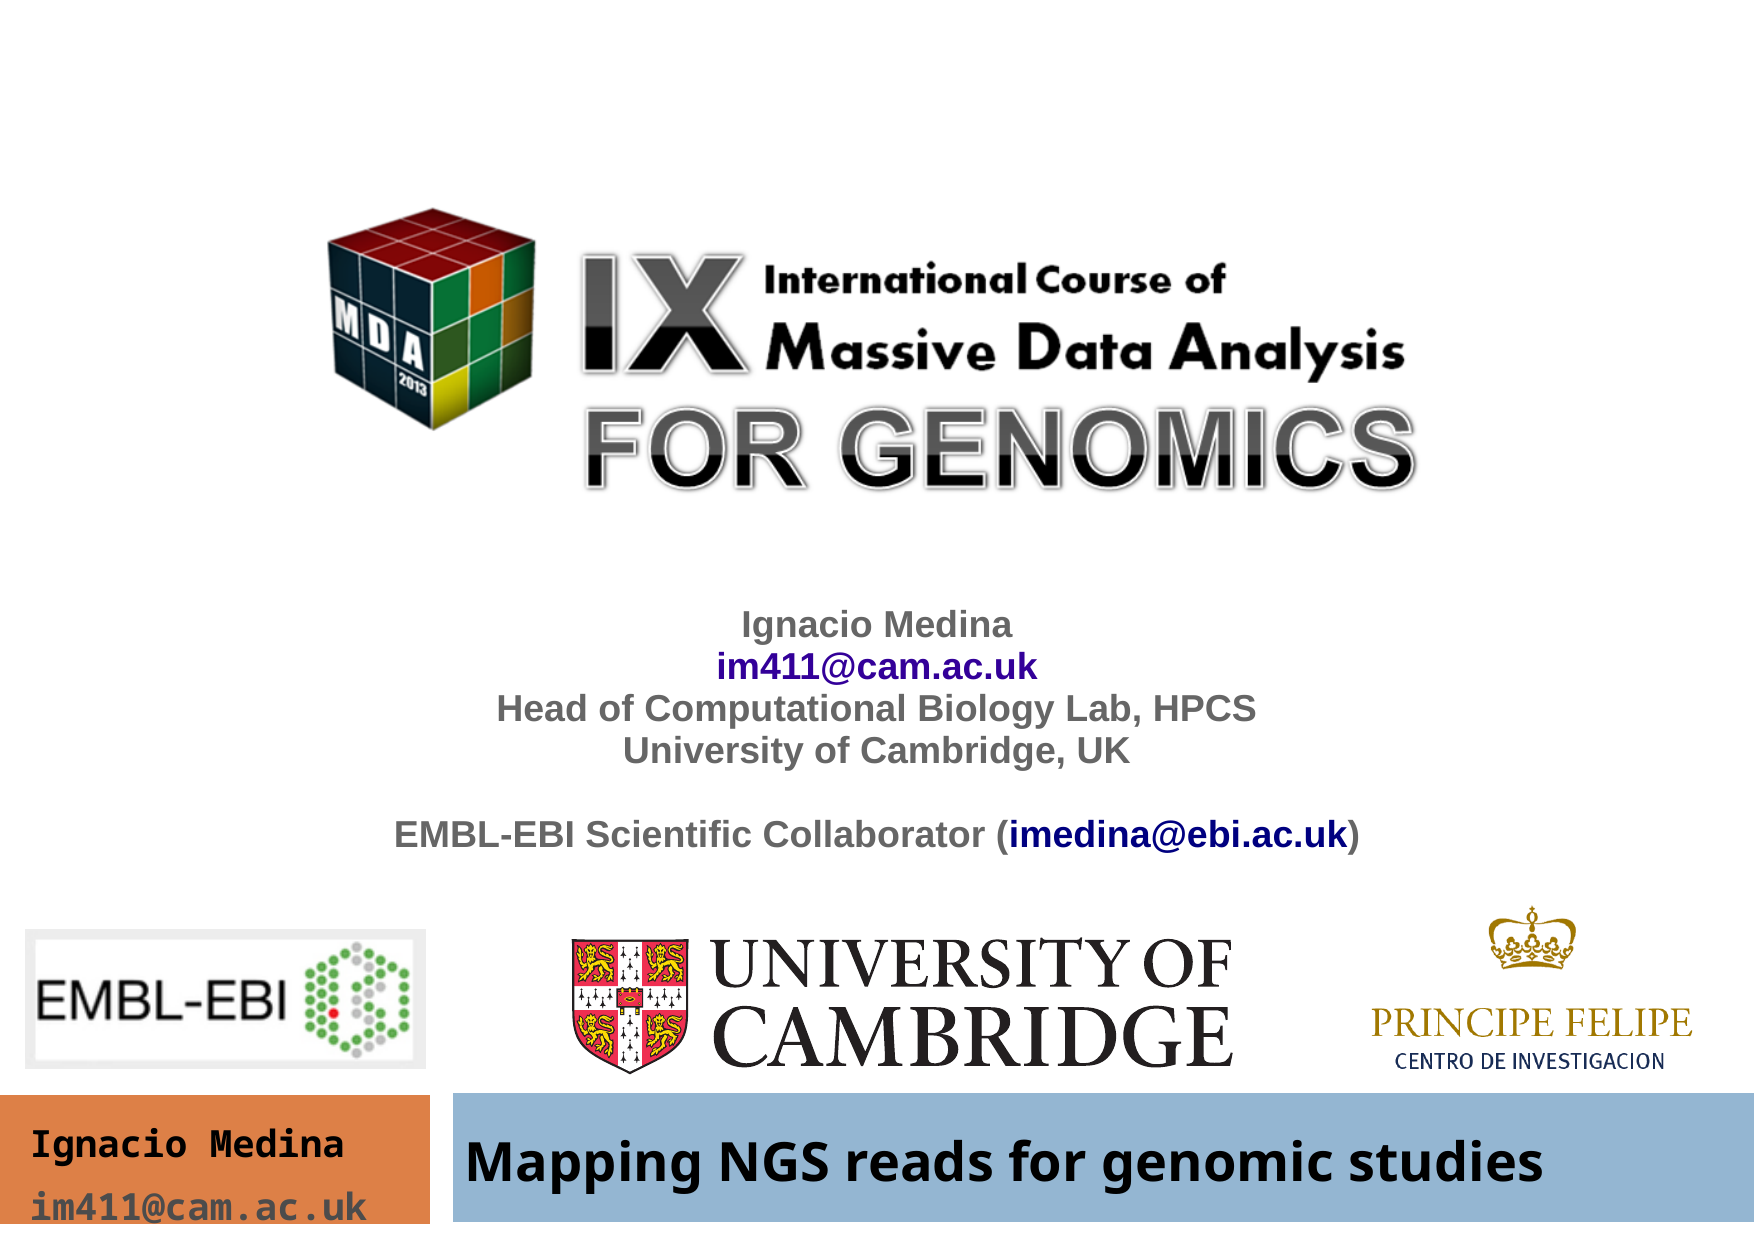

Ignacio Medina
im411@cam.ac.uk
Head of Computational Biology Lab, HPCS
University of Cambridge, UK
EMBL-EBI Scientific Collaborator (imedina@ebi.ac.uk)
Ignacio Medina
im411@cam.ac.uk
Mapping NGS reads for genomic studies